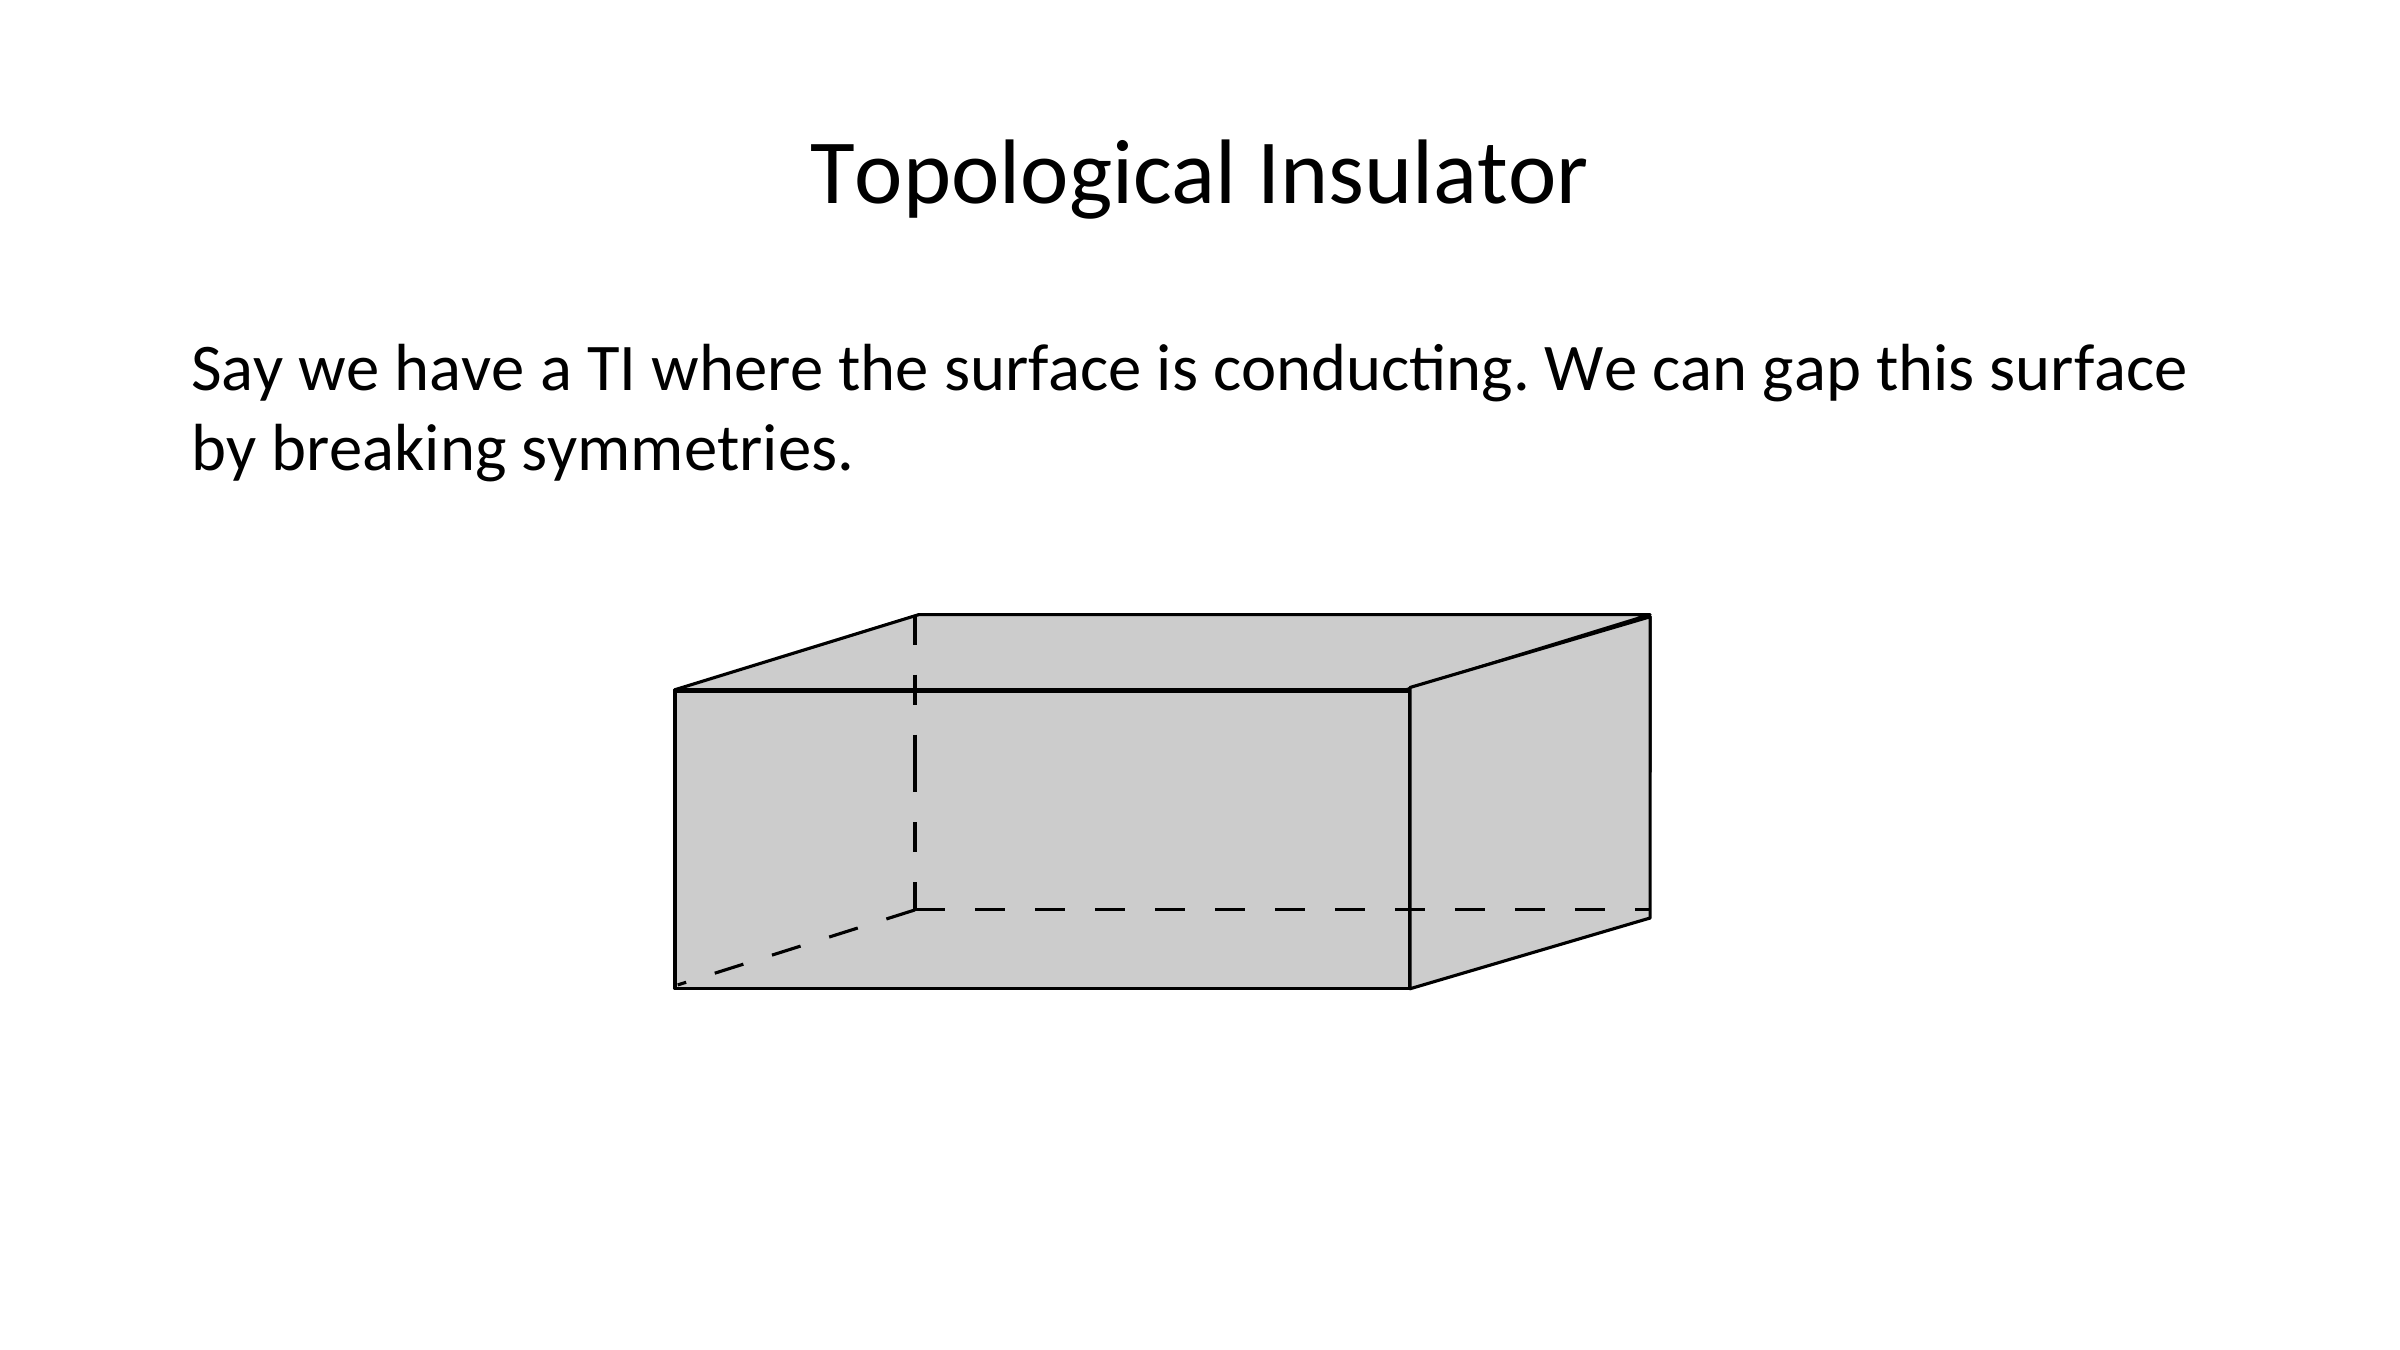

# Topological Insulator
Say we have a TI where the surface is conducting. We can gap this surface by breaking symmetries.